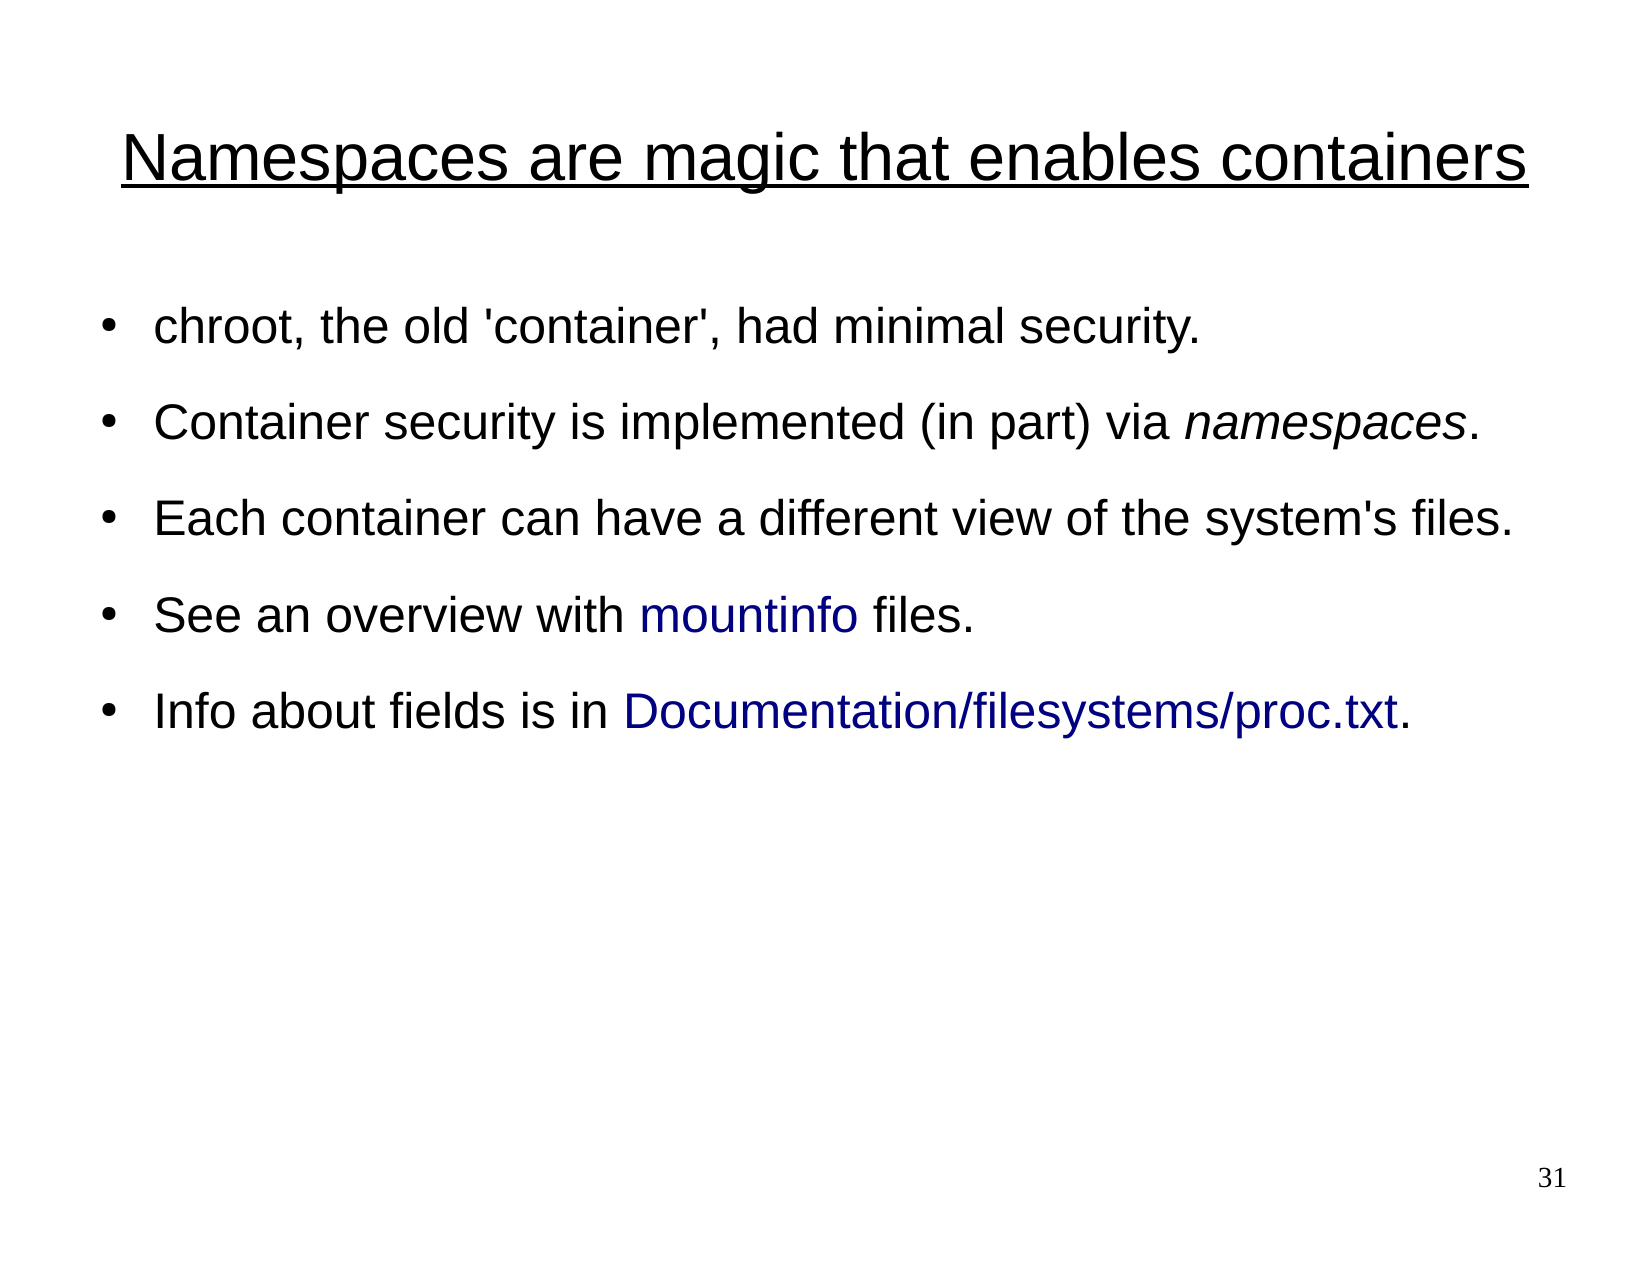

# Namespaces are magic that enables containers
chroot, the old 'container', had minimal security.
Container security is implemented (in part) via namespaces.
Each container can have a different view of the system's files.
See an overview with mountinfo files.
Info about fields is in Documentation/filesystems/proc.txt.
31